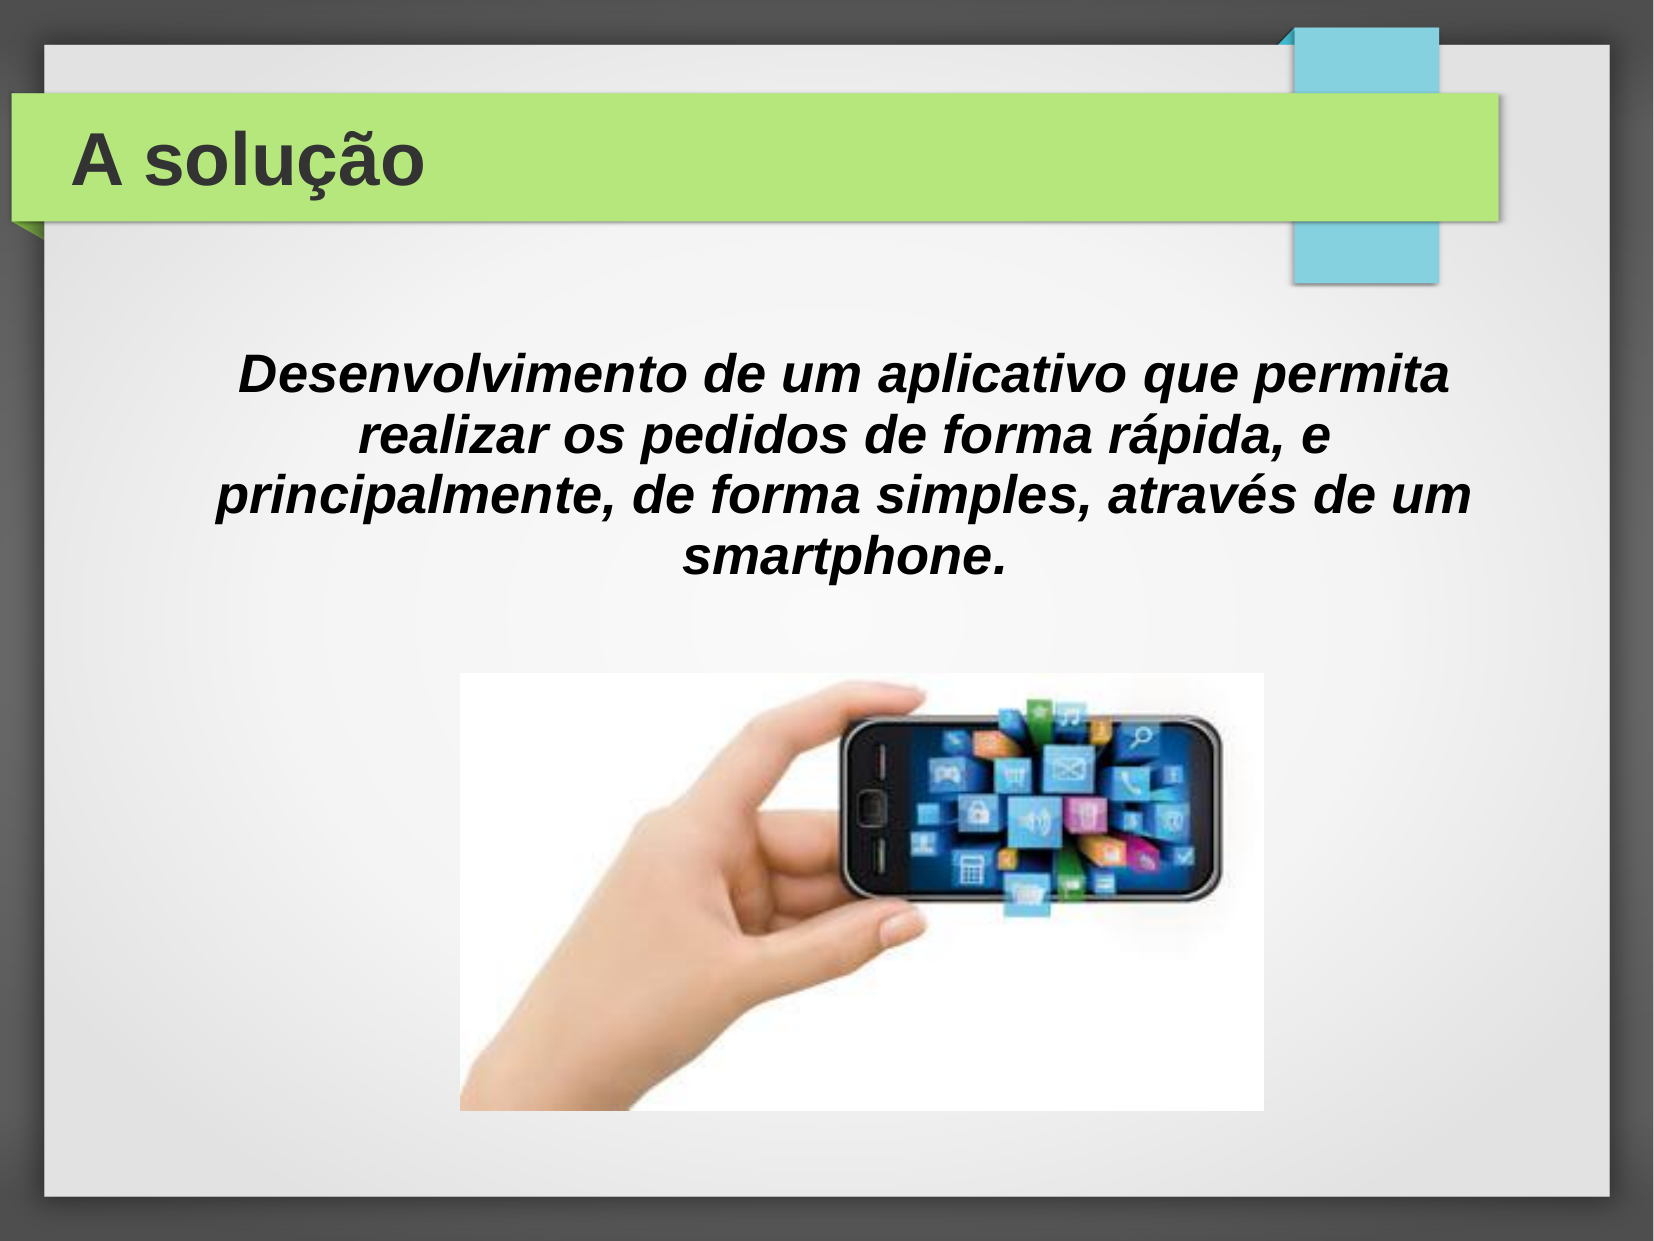

# A solução
Desenvolvimento de um aplicativo que permita realizar os pedidos de forma rápida, e principalmente, de forma simples, através de um smartphone.